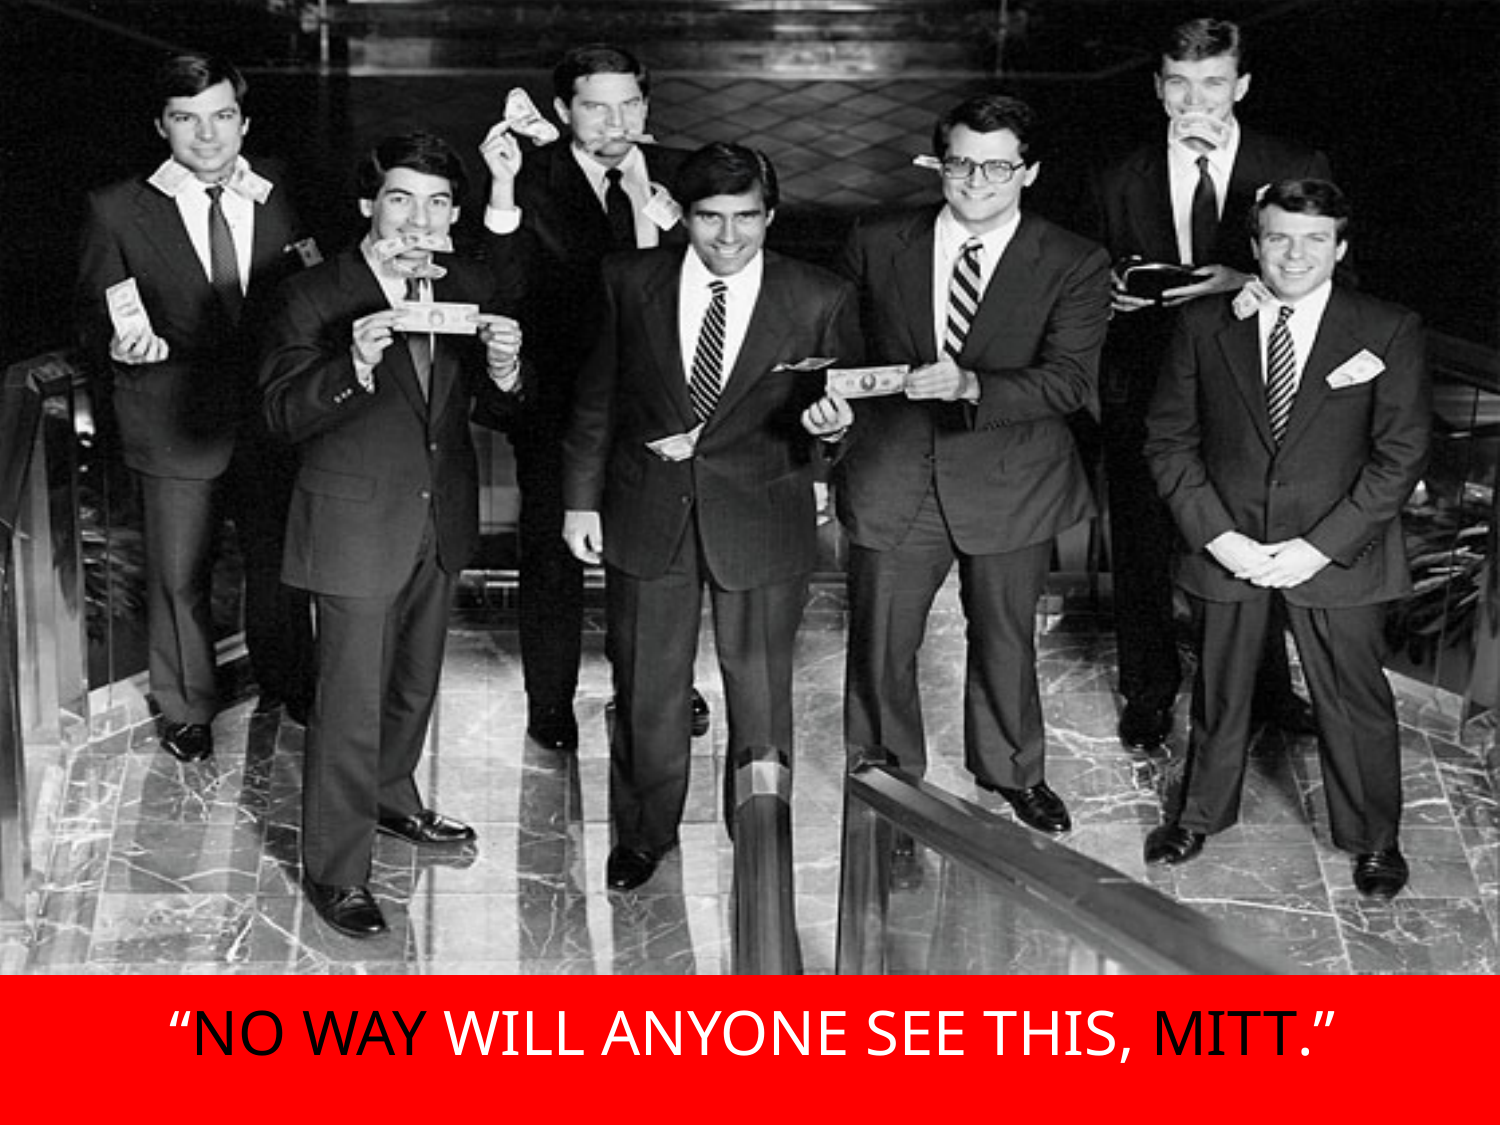

# “NO WAY WILL ANYONE SEE THIS, MITT.”